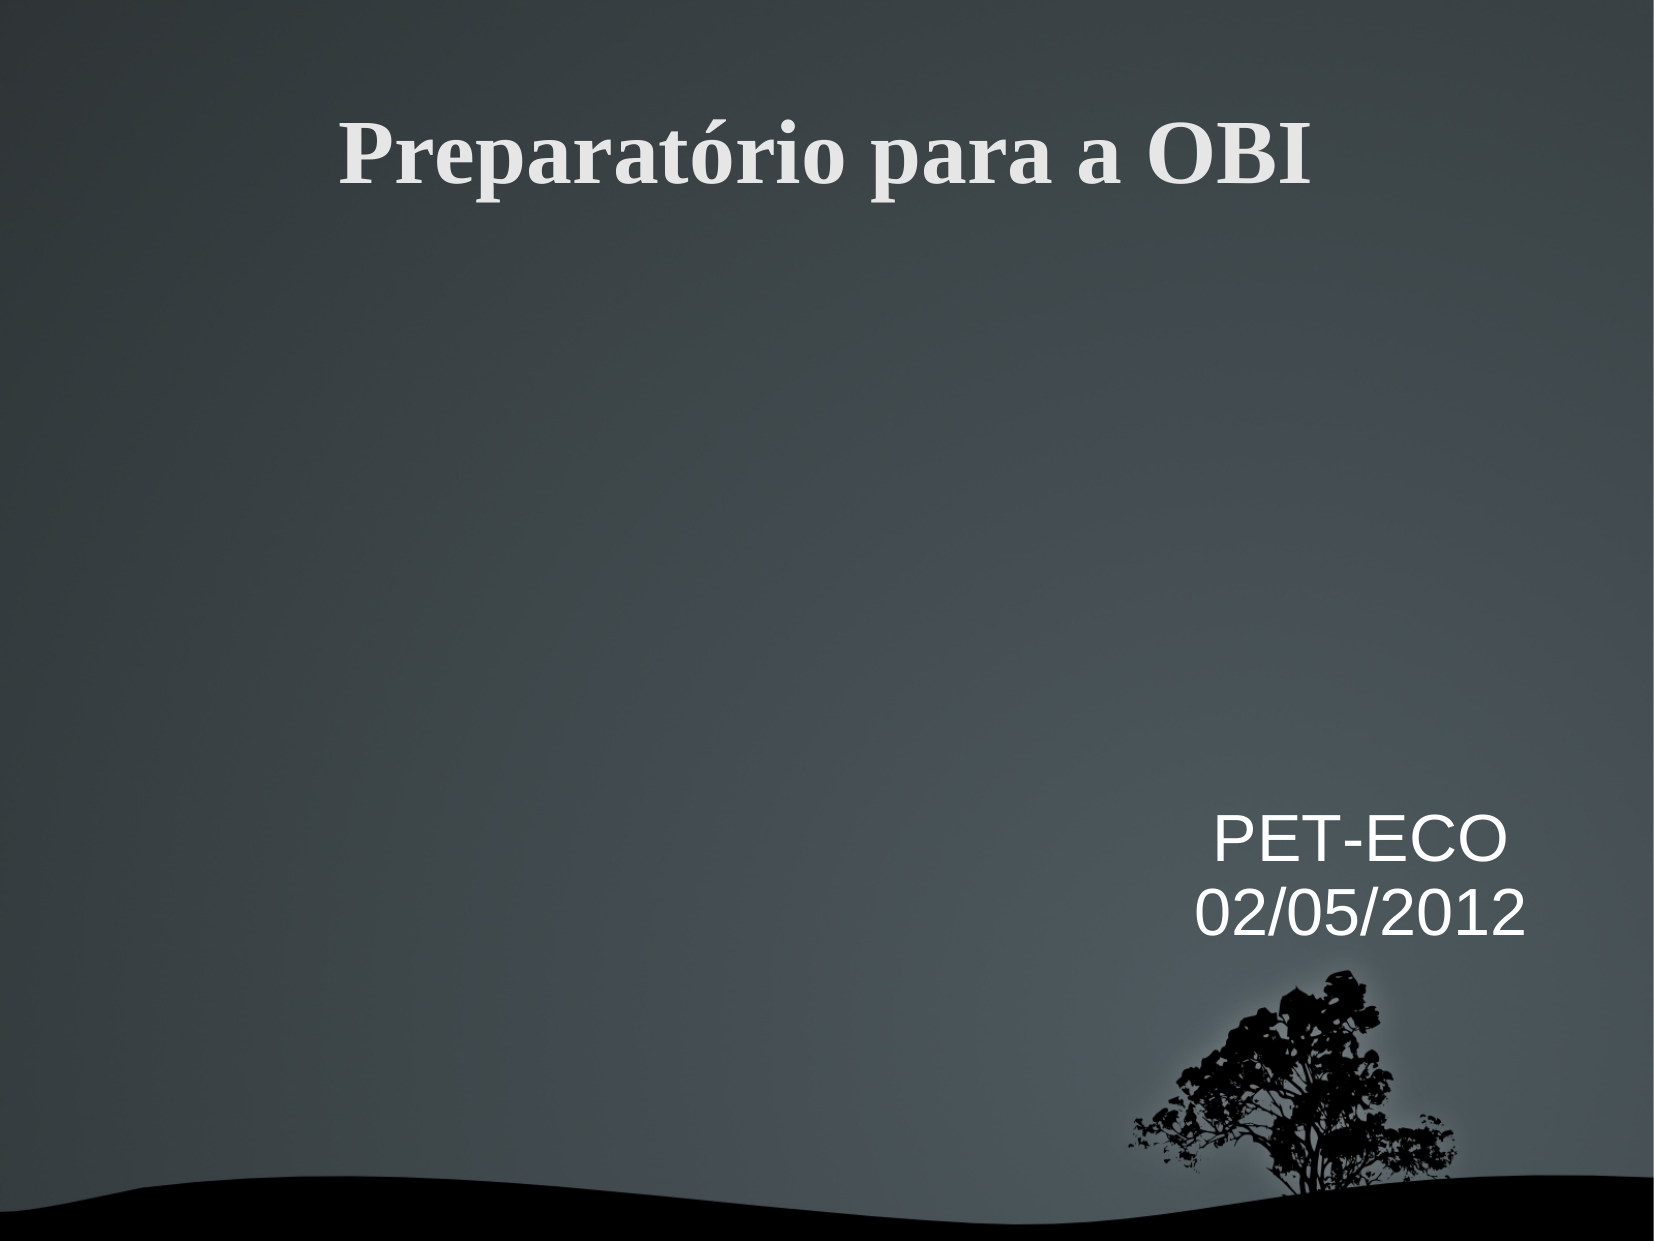

# Preparatório para a OBI
PET-ECO
02/05/2012